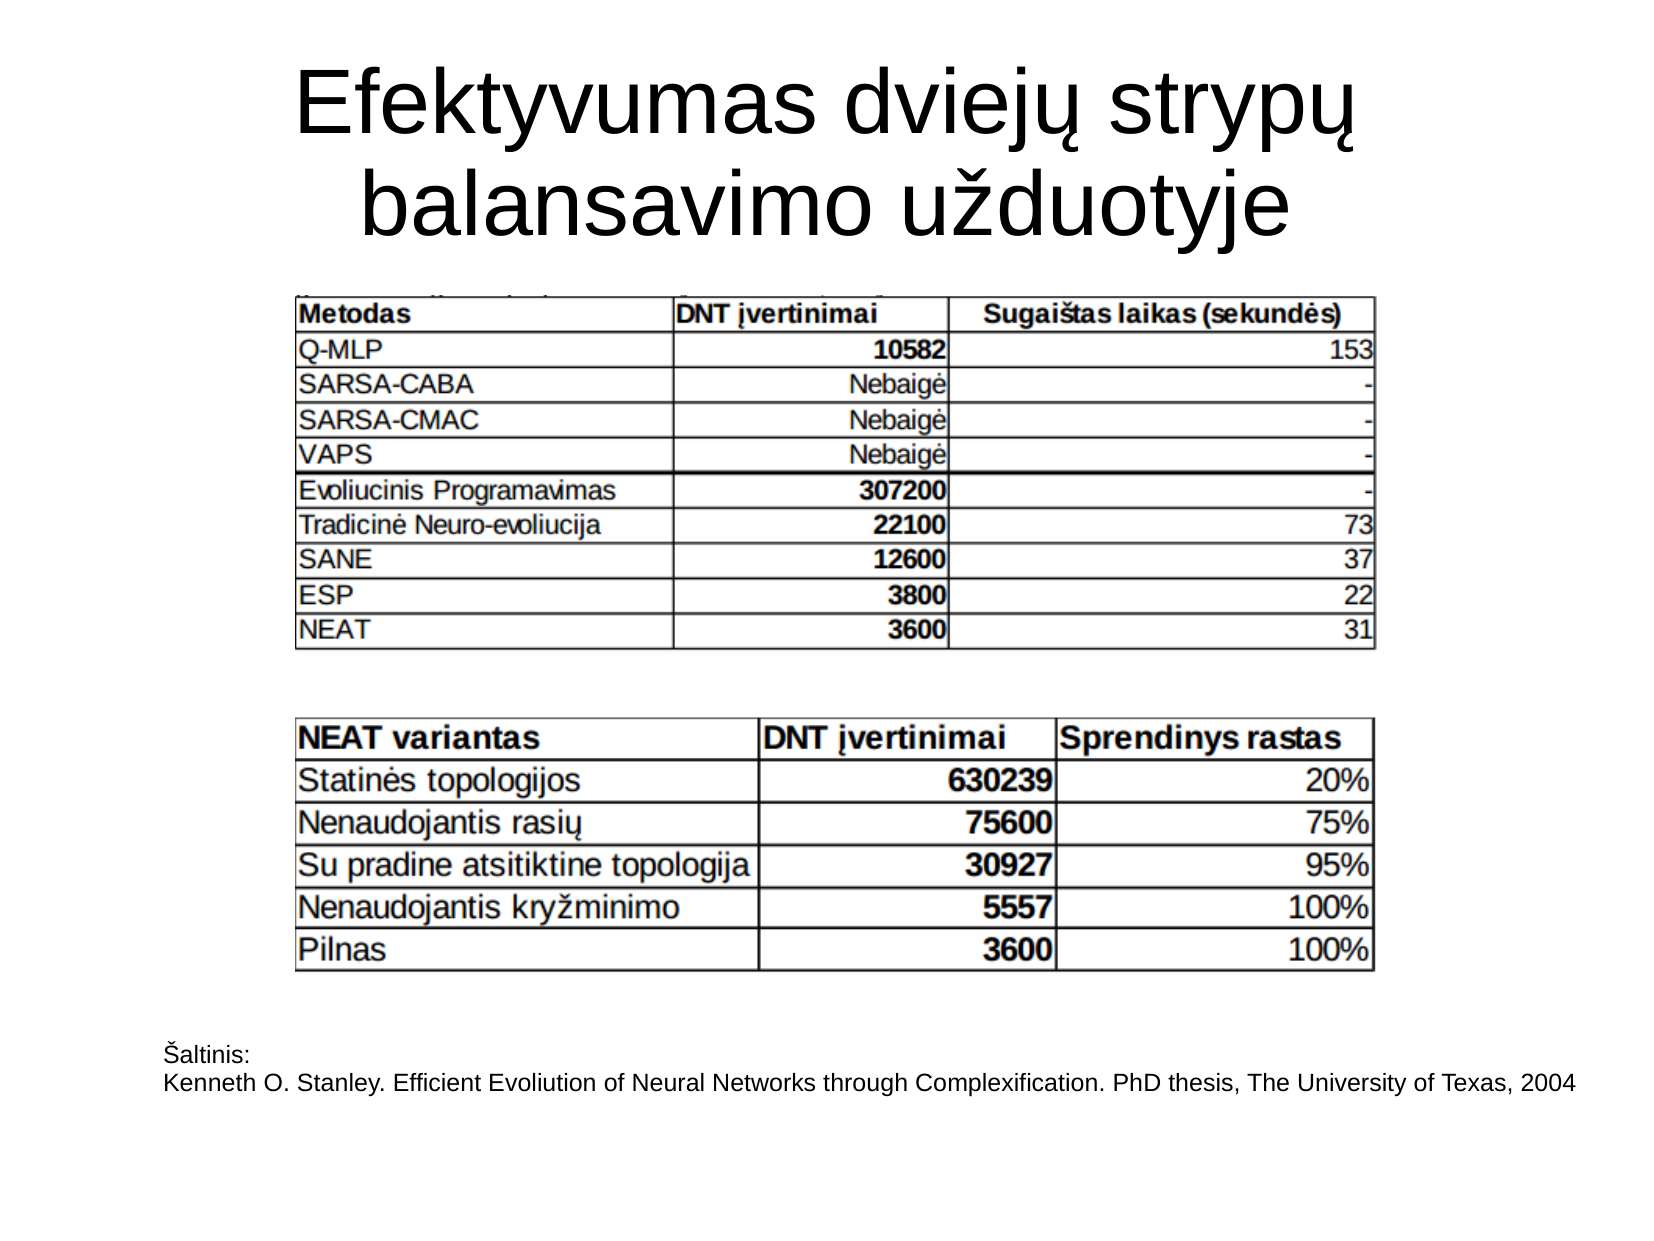

# Efektyvumas dviejų strypų balansavimo užduotyje
Šaltinis:
Kenneth O. Stanley. Efficient Evoliution of Neural Networks through Complexification. PhD thesis, The University of Texas, 2004